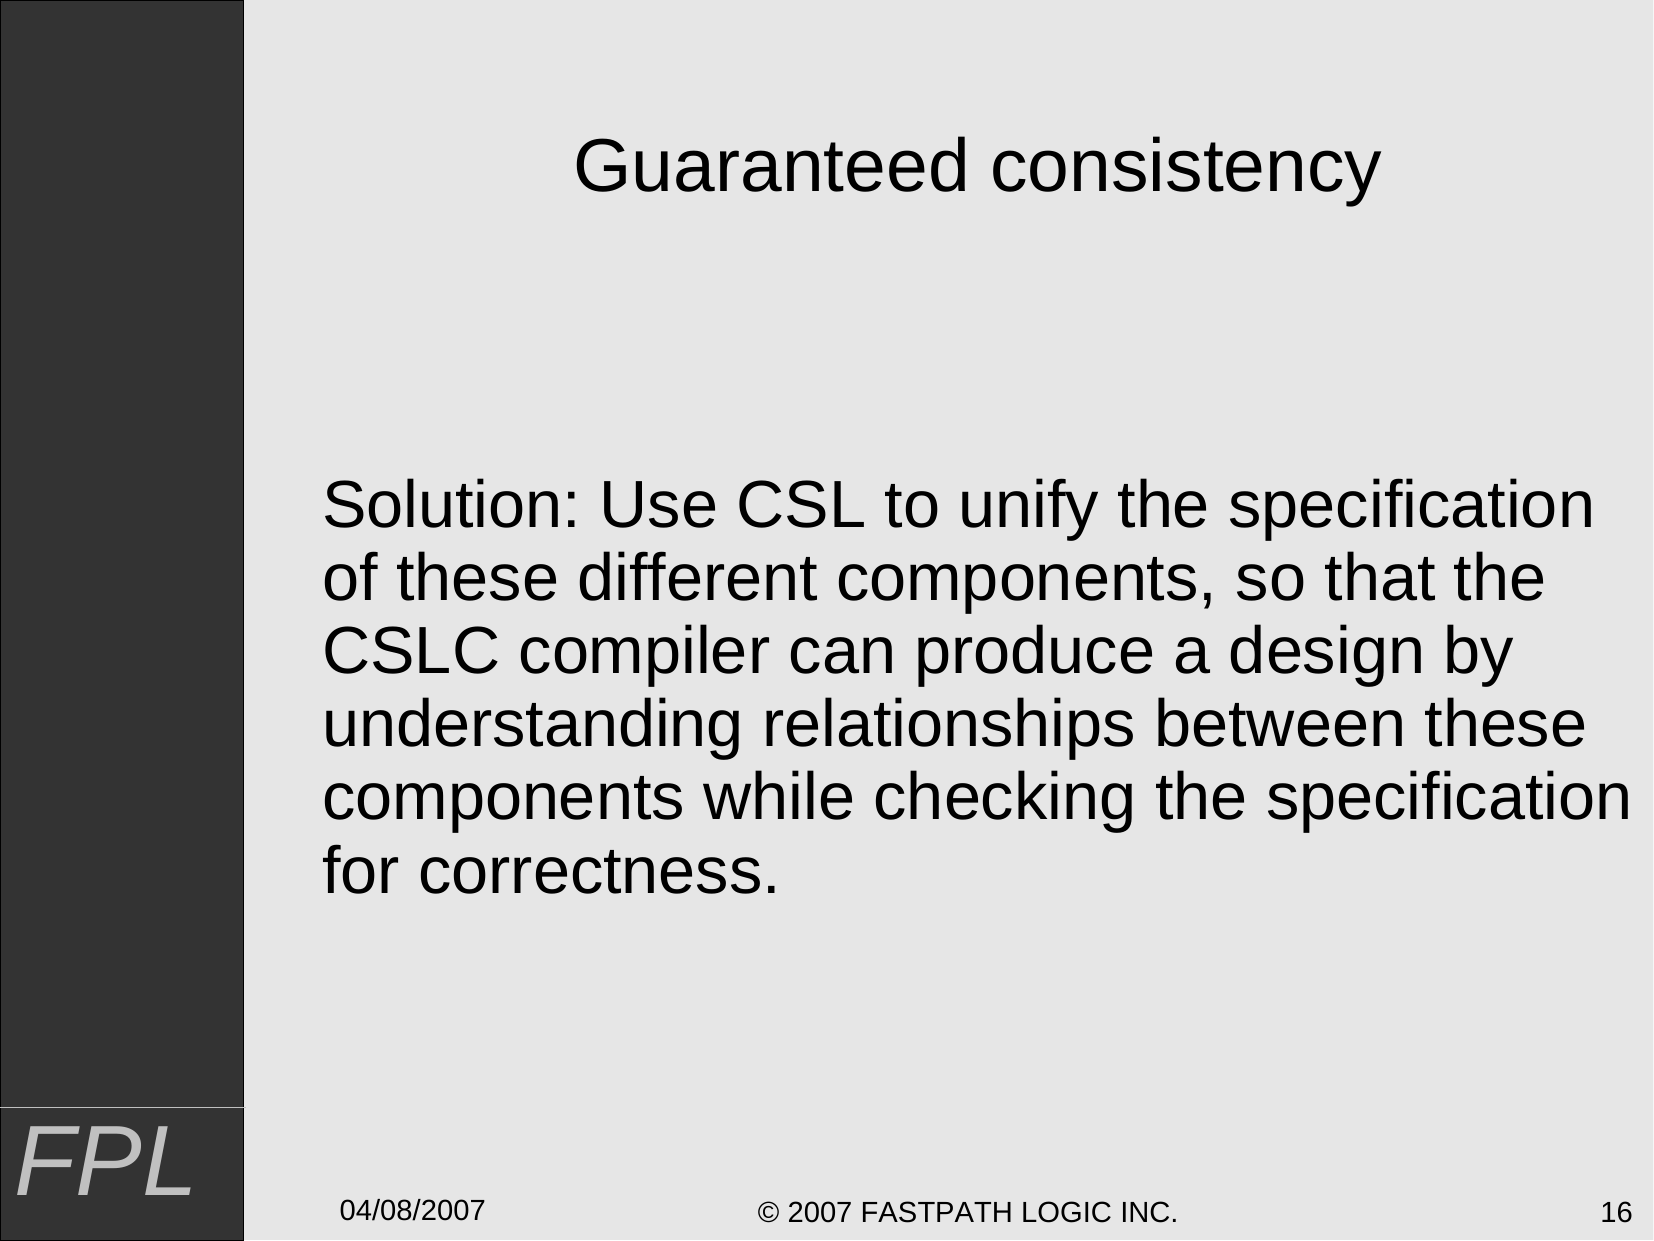

# Guaranteed consistency
Solution: Use CSL to unify the specification of these different components, so that the CSLC compiler can produce a design by understanding relationships between these components while checking the specification for correctness.
04/08/2007
16
© 2007 FASTPATH LOGIC INC.